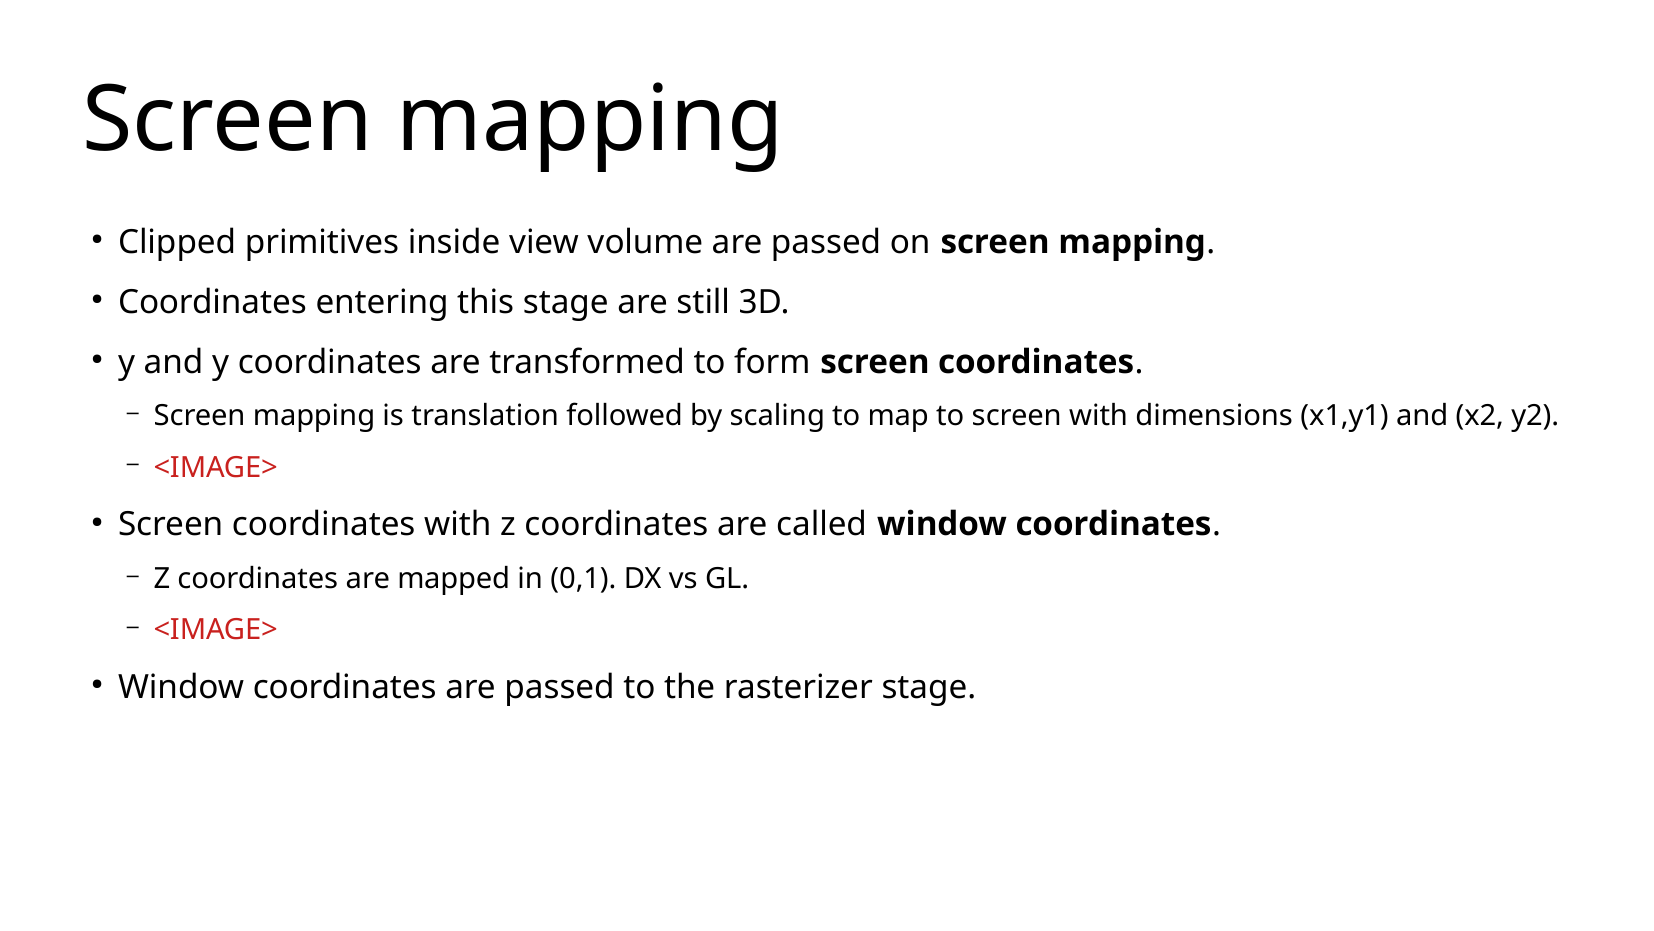

# Screen mapping
Clipped primitives inside view volume are passed on screen mapping.
Coordinates entering this stage are still 3D.
y and y coordinates are transformed to form screen coordinates.
Screen mapping is translation followed by scaling to map to screen with dimensions (x1,y1) and (x2, y2).
<IMAGE>
Screen coordinates with z coordinates are called window coordinates.
Z coordinates are mapped in (0,1). DX vs GL.
<IMAGE>
Window coordinates are passed to the rasterizer stage.